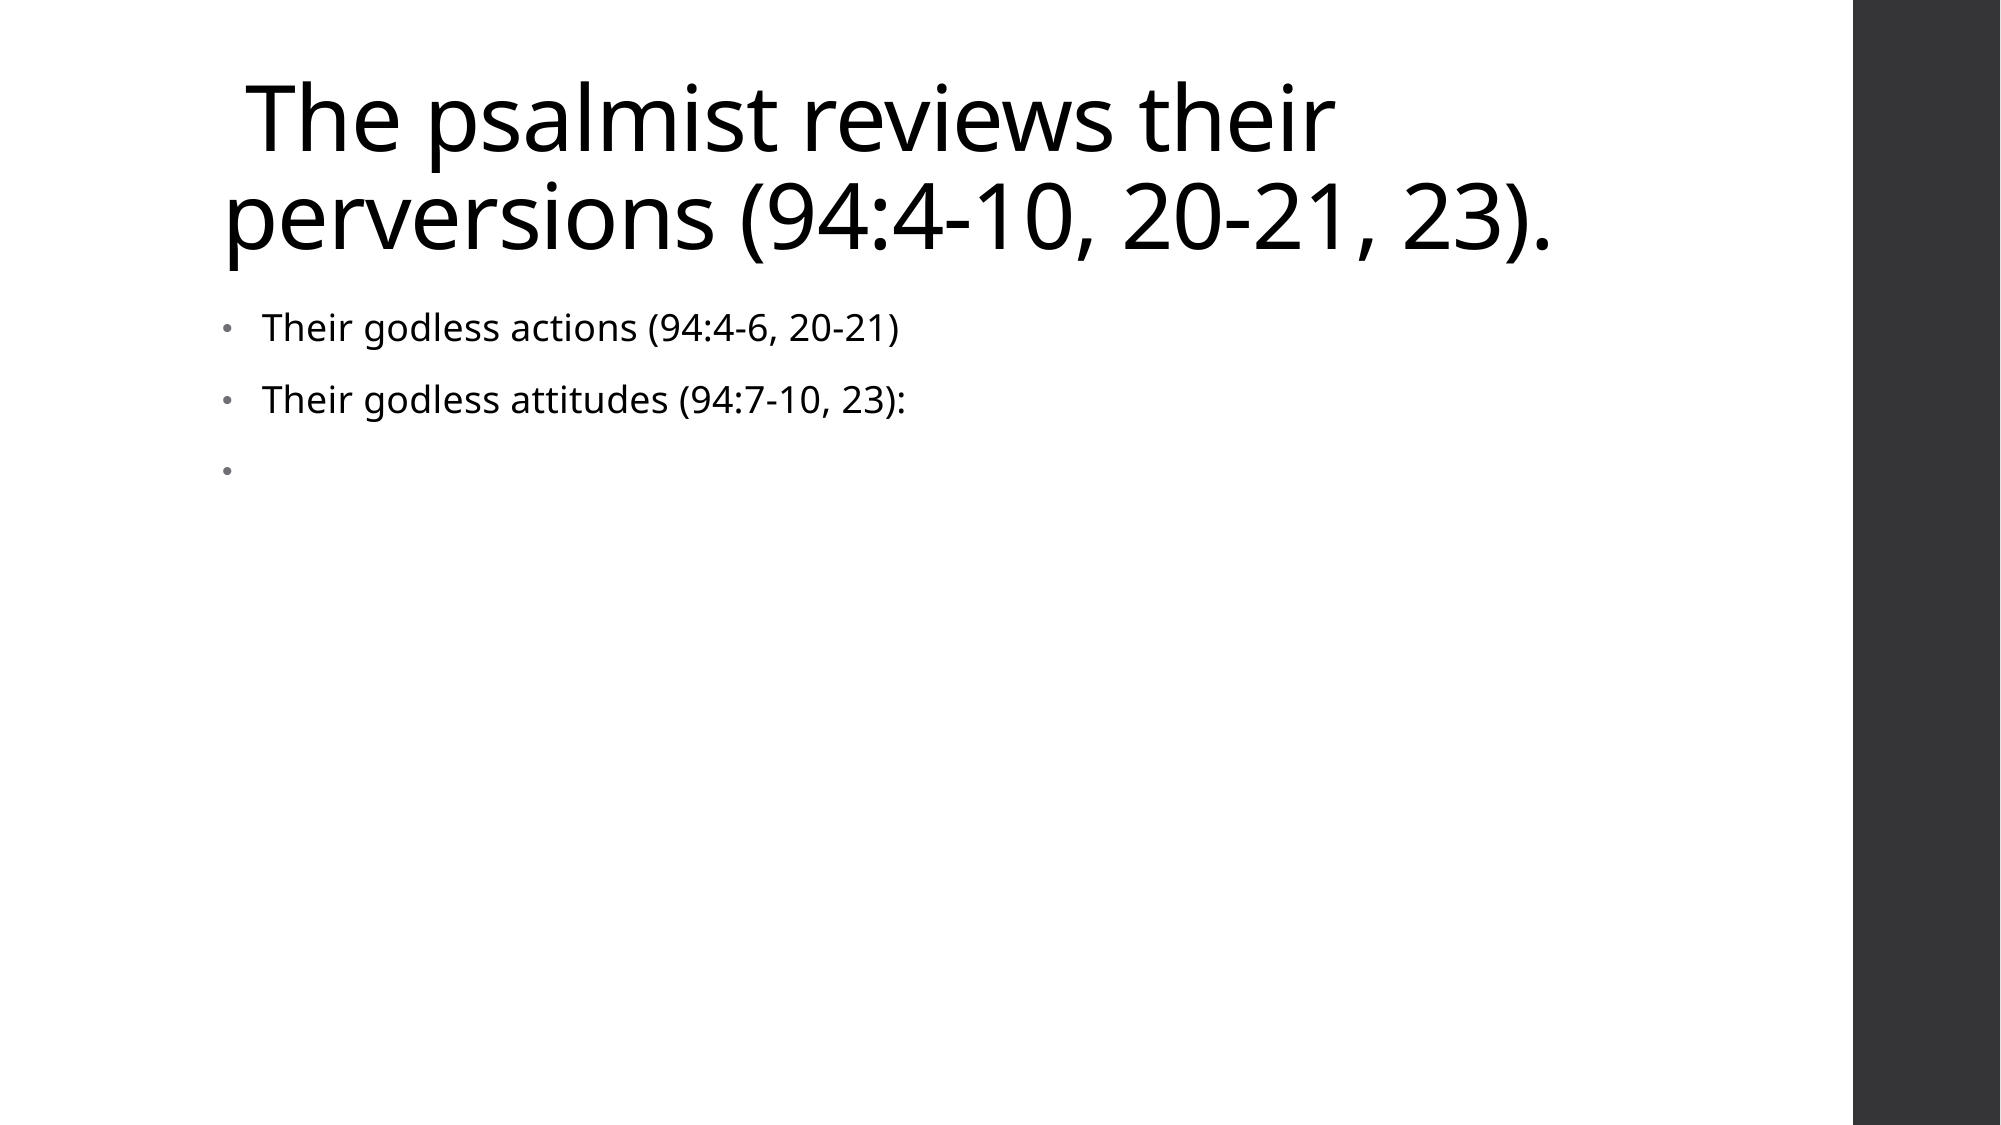

# The psalmist reviews their perversions (94:4-10, 20-21, 23).
 Their godless actions (94:4-6, 20-21)
 Their godless attitudes (94:7-10, 23):